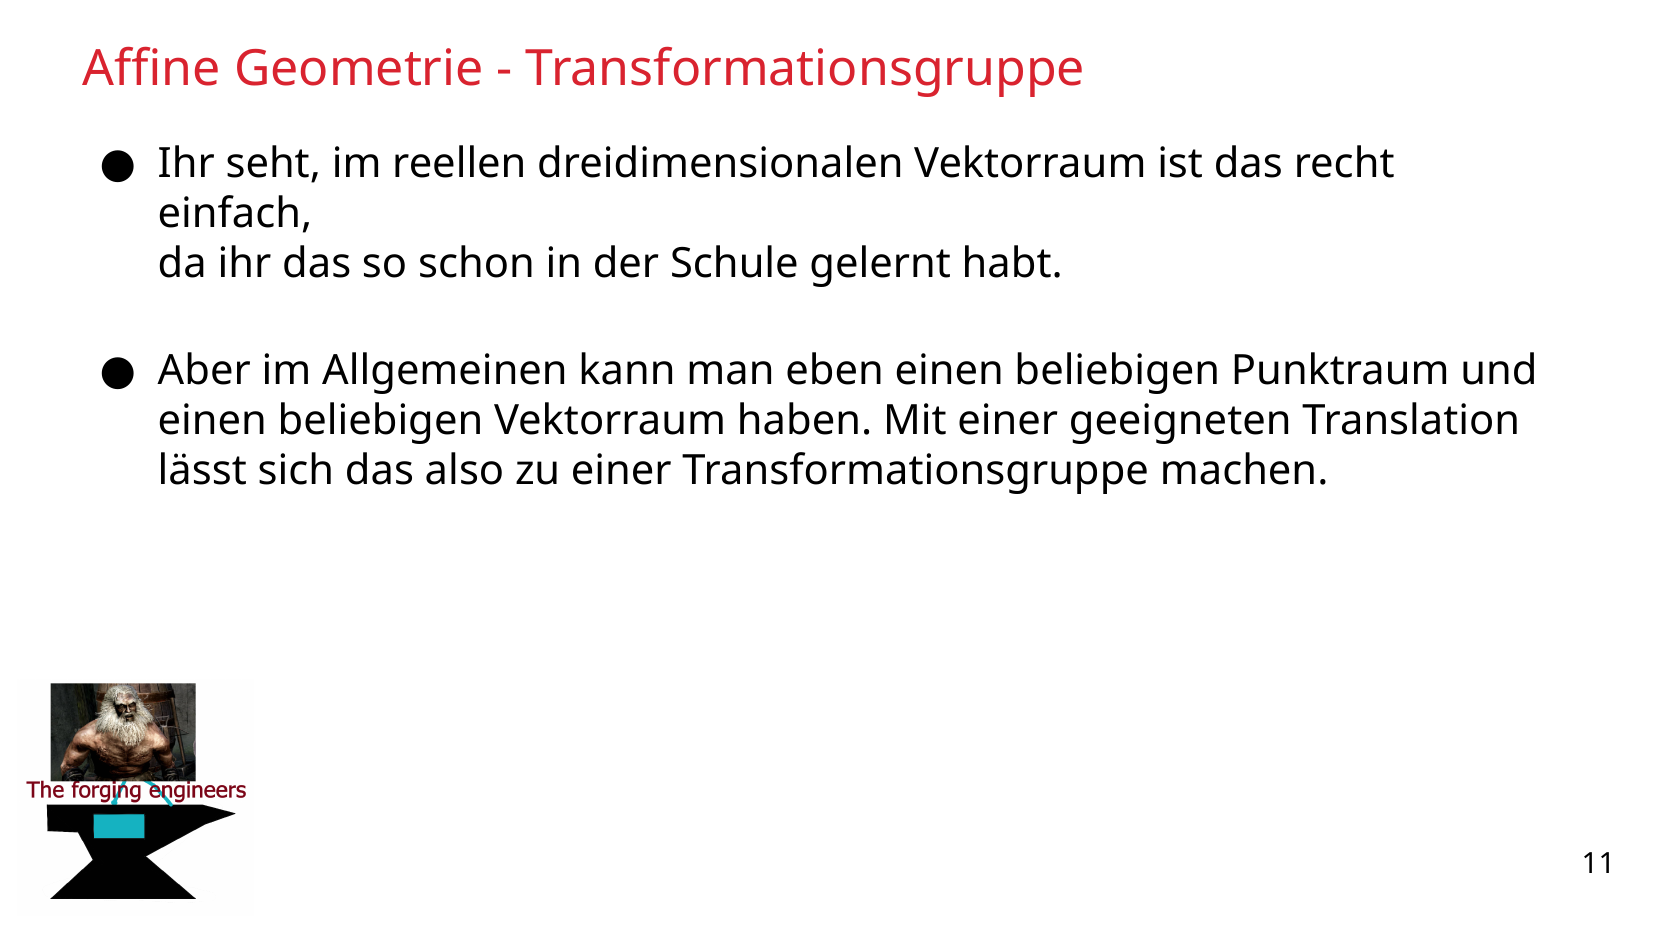

# Affine Geometrie - Transformationsgruppe
Ihr seht, im reellen dreidimensionalen Vektorraum ist das recht einfach,
da ihr das so schon in der Schule gelernt habt.
Aber im Allgemeinen kann man eben einen beliebigen Punktraum und einen beliebigen Vektorraum haben. Mit einer geeigneten Translation lässt sich das also zu einer Transformationsgruppe machen.